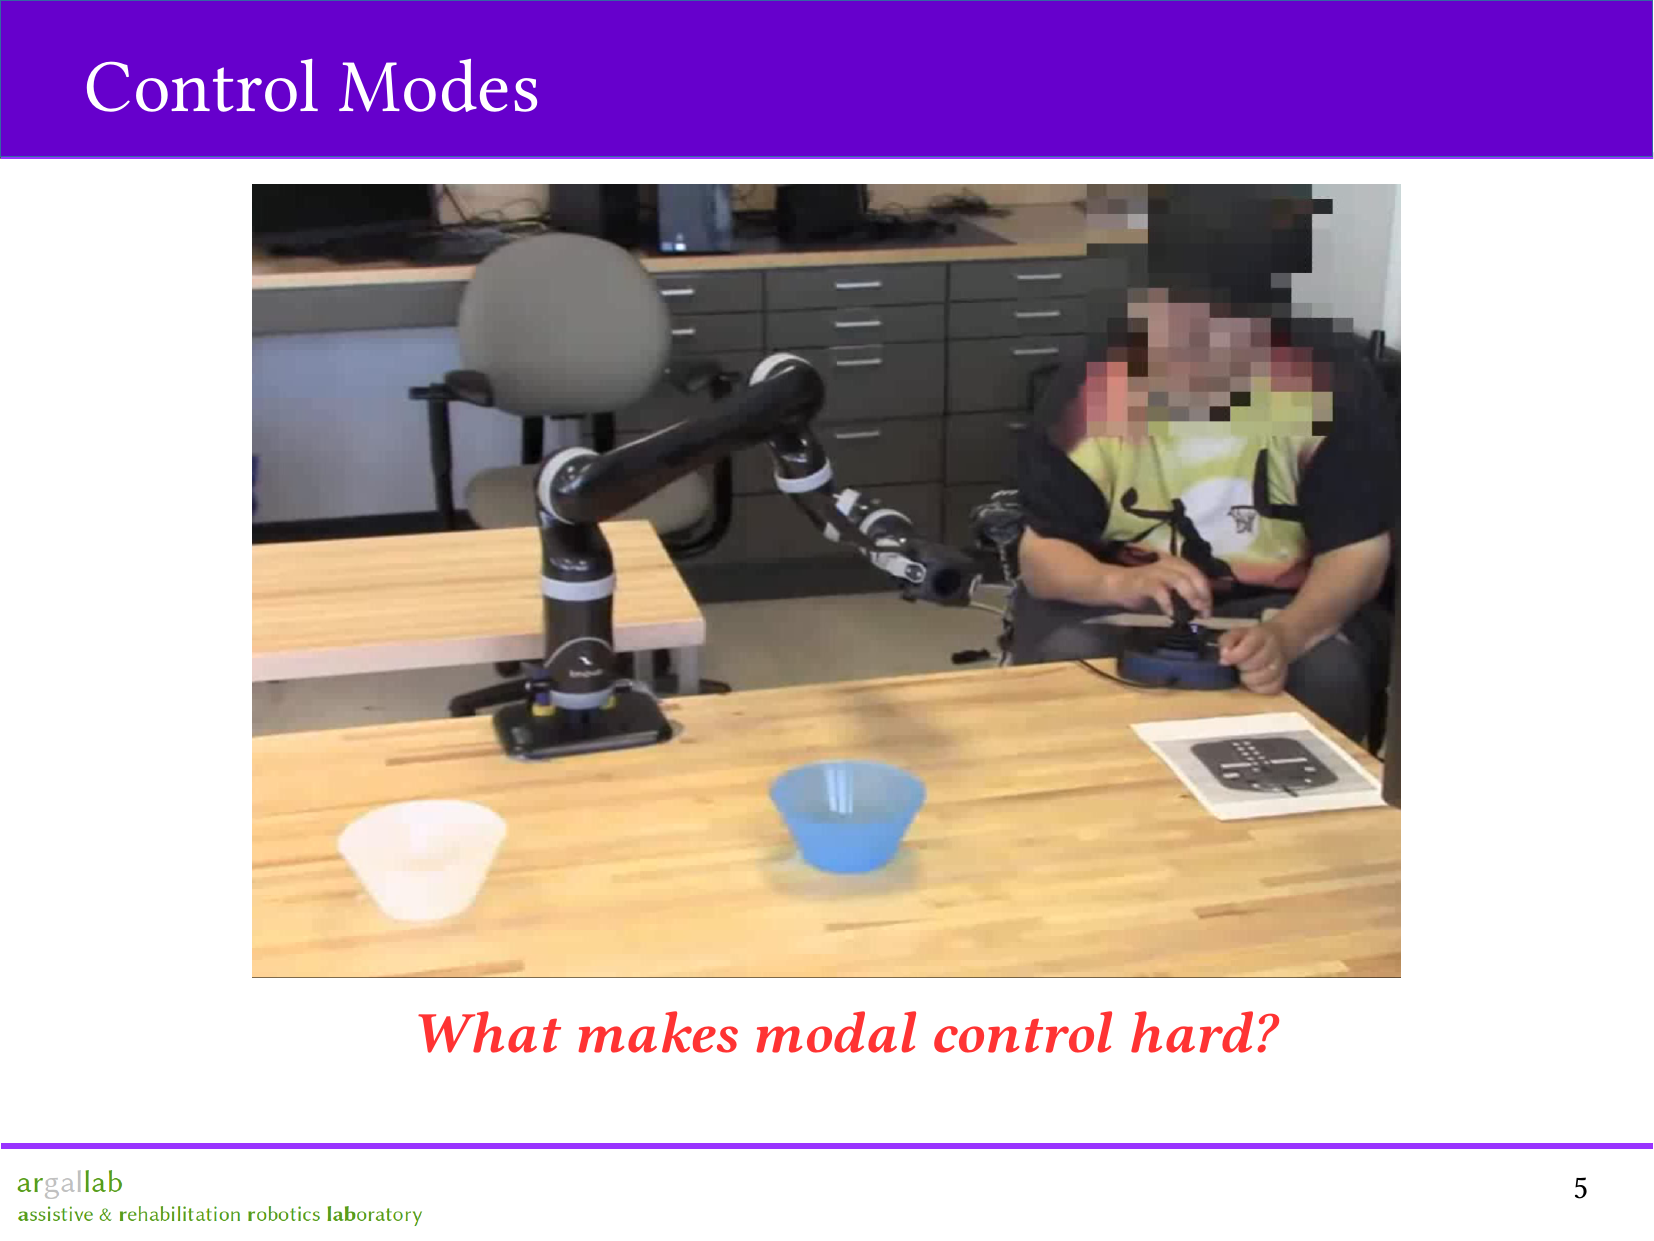

Control Modes
What makes modal control hard?